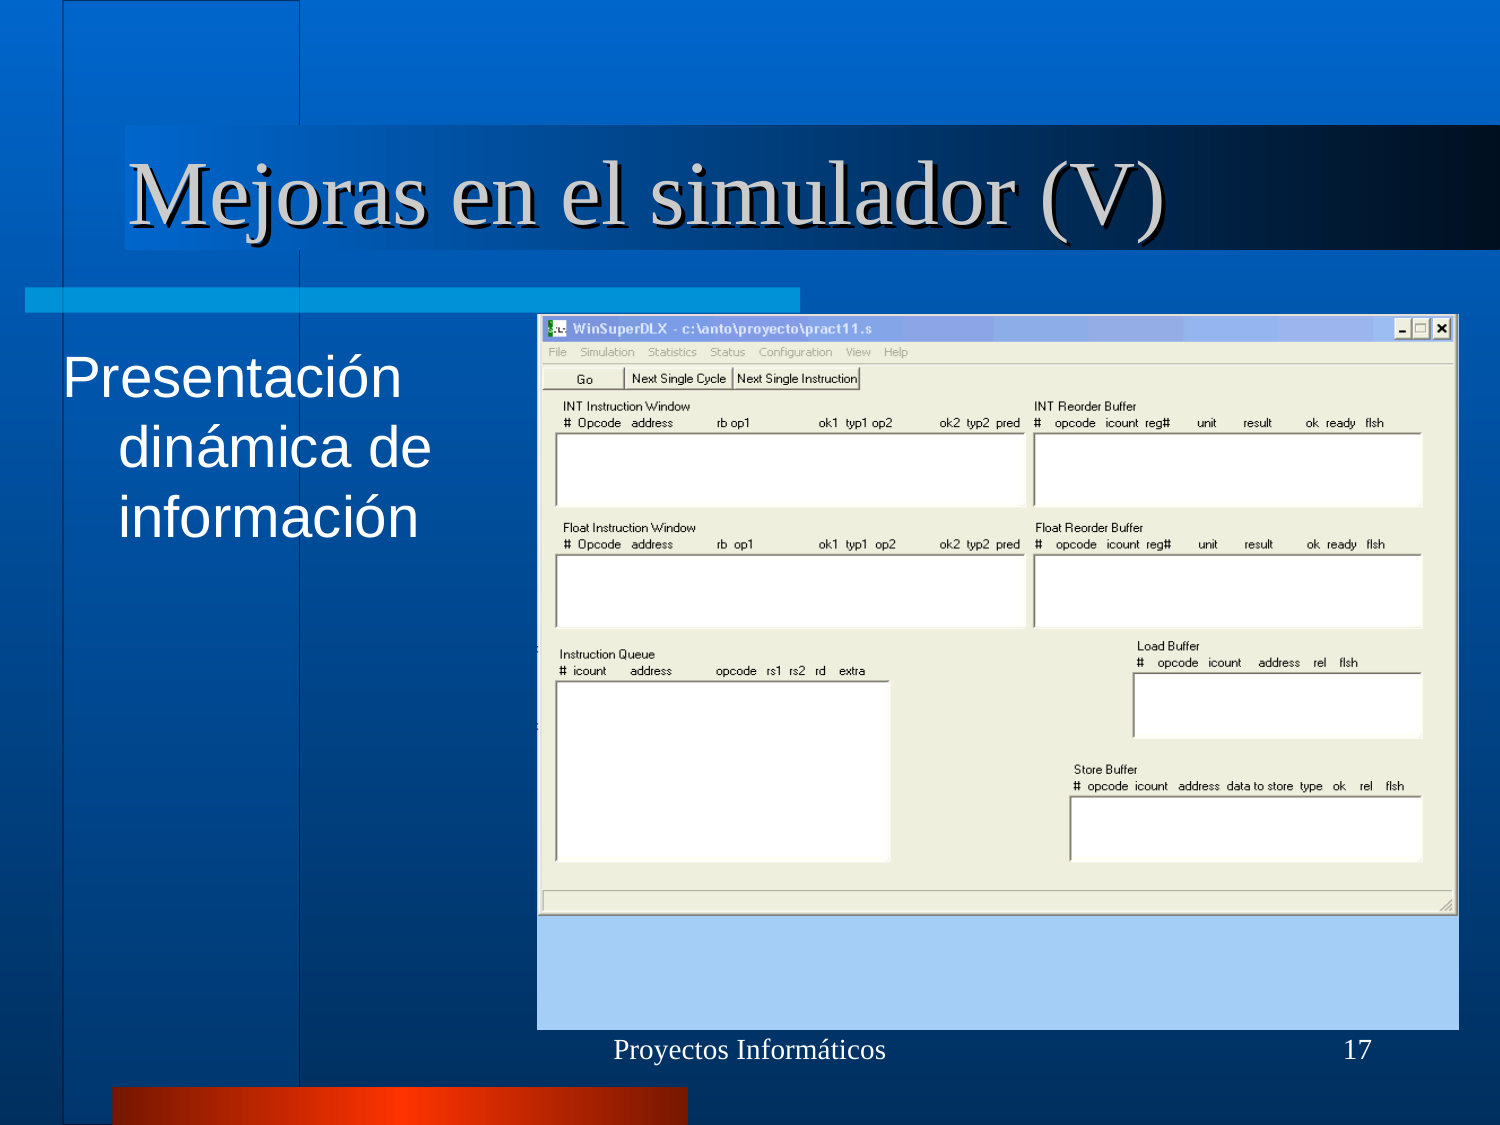

# Mejoras en el simulador (V)
Presentación dinámica de información
Proyectos Informáticos
17